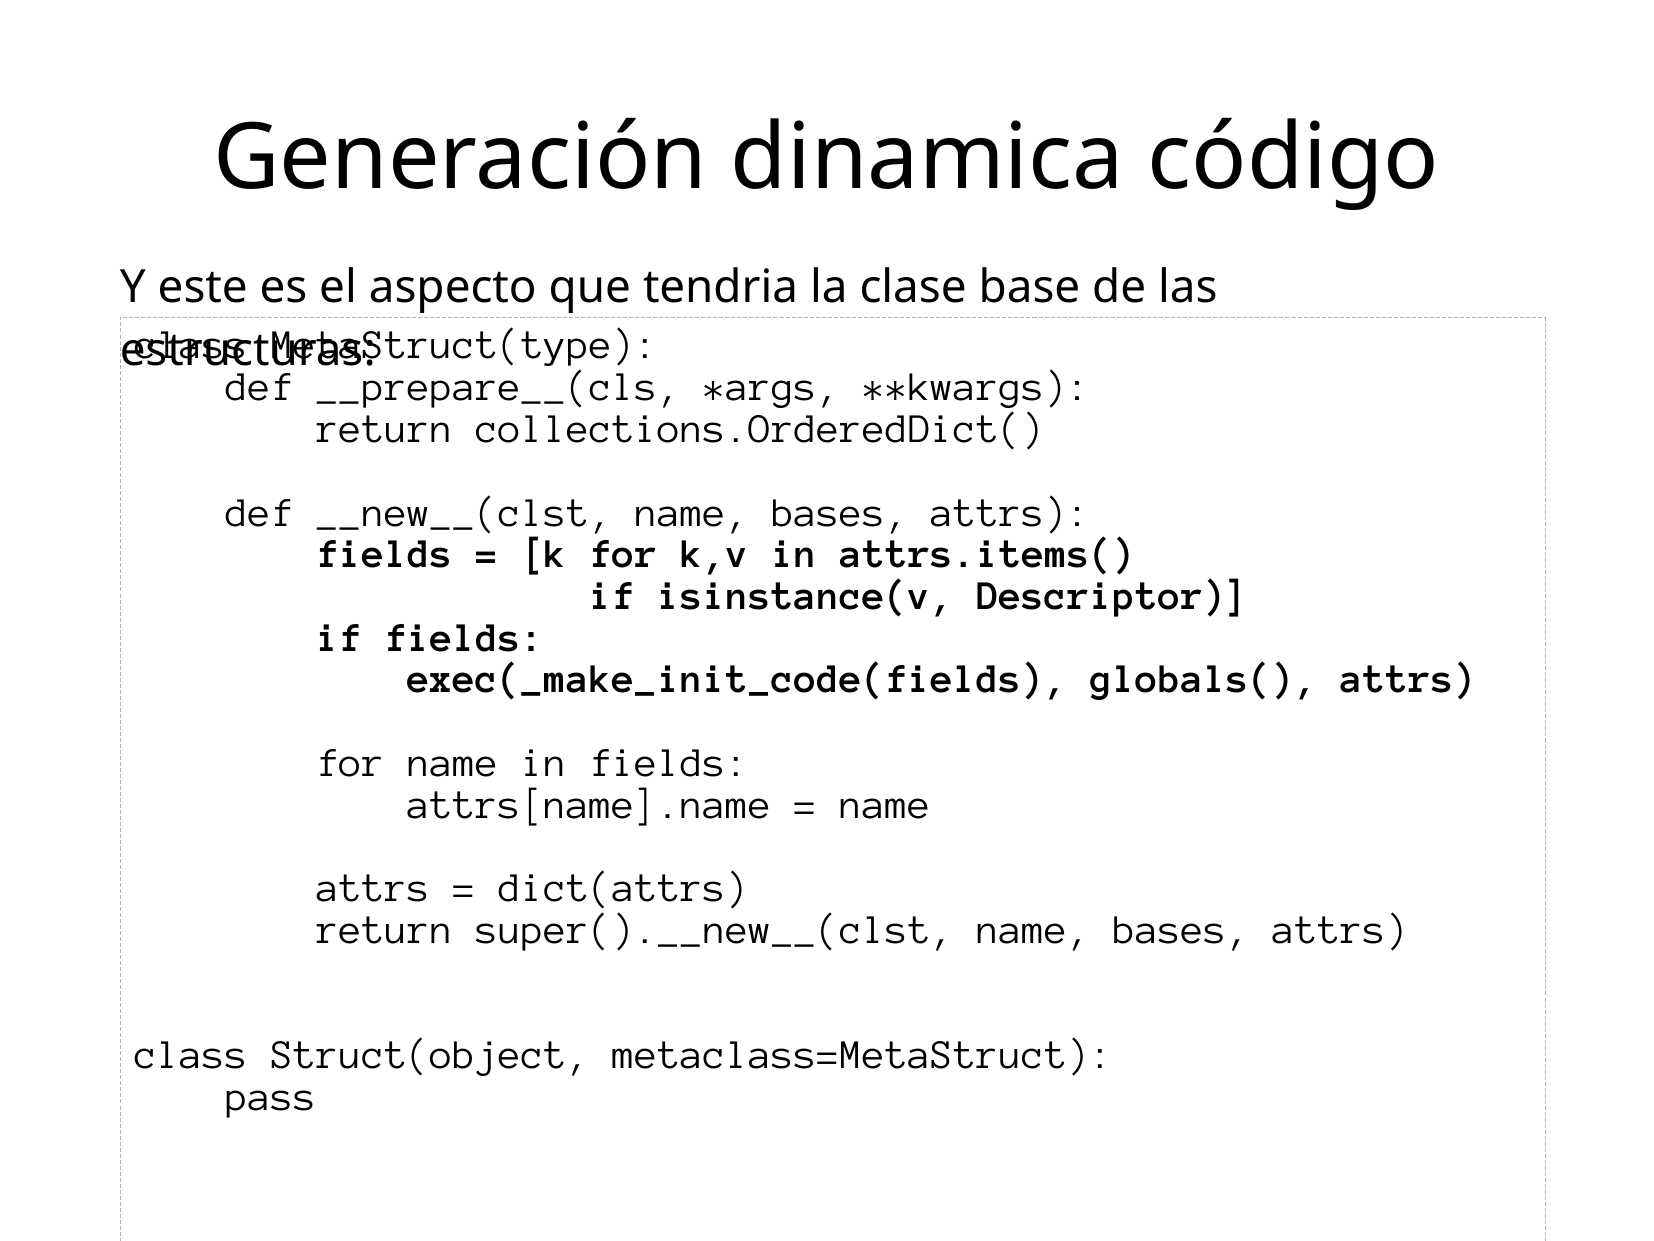

# Generación dinamica código
Y este es el aspecto que tendria la clase base de las estructuras:
class MetaStruct(type):
 def __prepare__(cls, *args, **kwargs):
 return collections.OrderedDict()
 def __new__(clst, name, bases, attrs):
 fields = [k for k,v in attrs.items()
 if isinstance(v, Descriptor)]
 if fields:
 exec(_make_init_code(fields), globals(), attrs)
 for name in fields:
 attrs[name].name = name
 attrs = dict(attrs)
 return super().__new__(clst, name, bases, attrs)
class Struct(object, metaclass=MetaStruct):
 pass